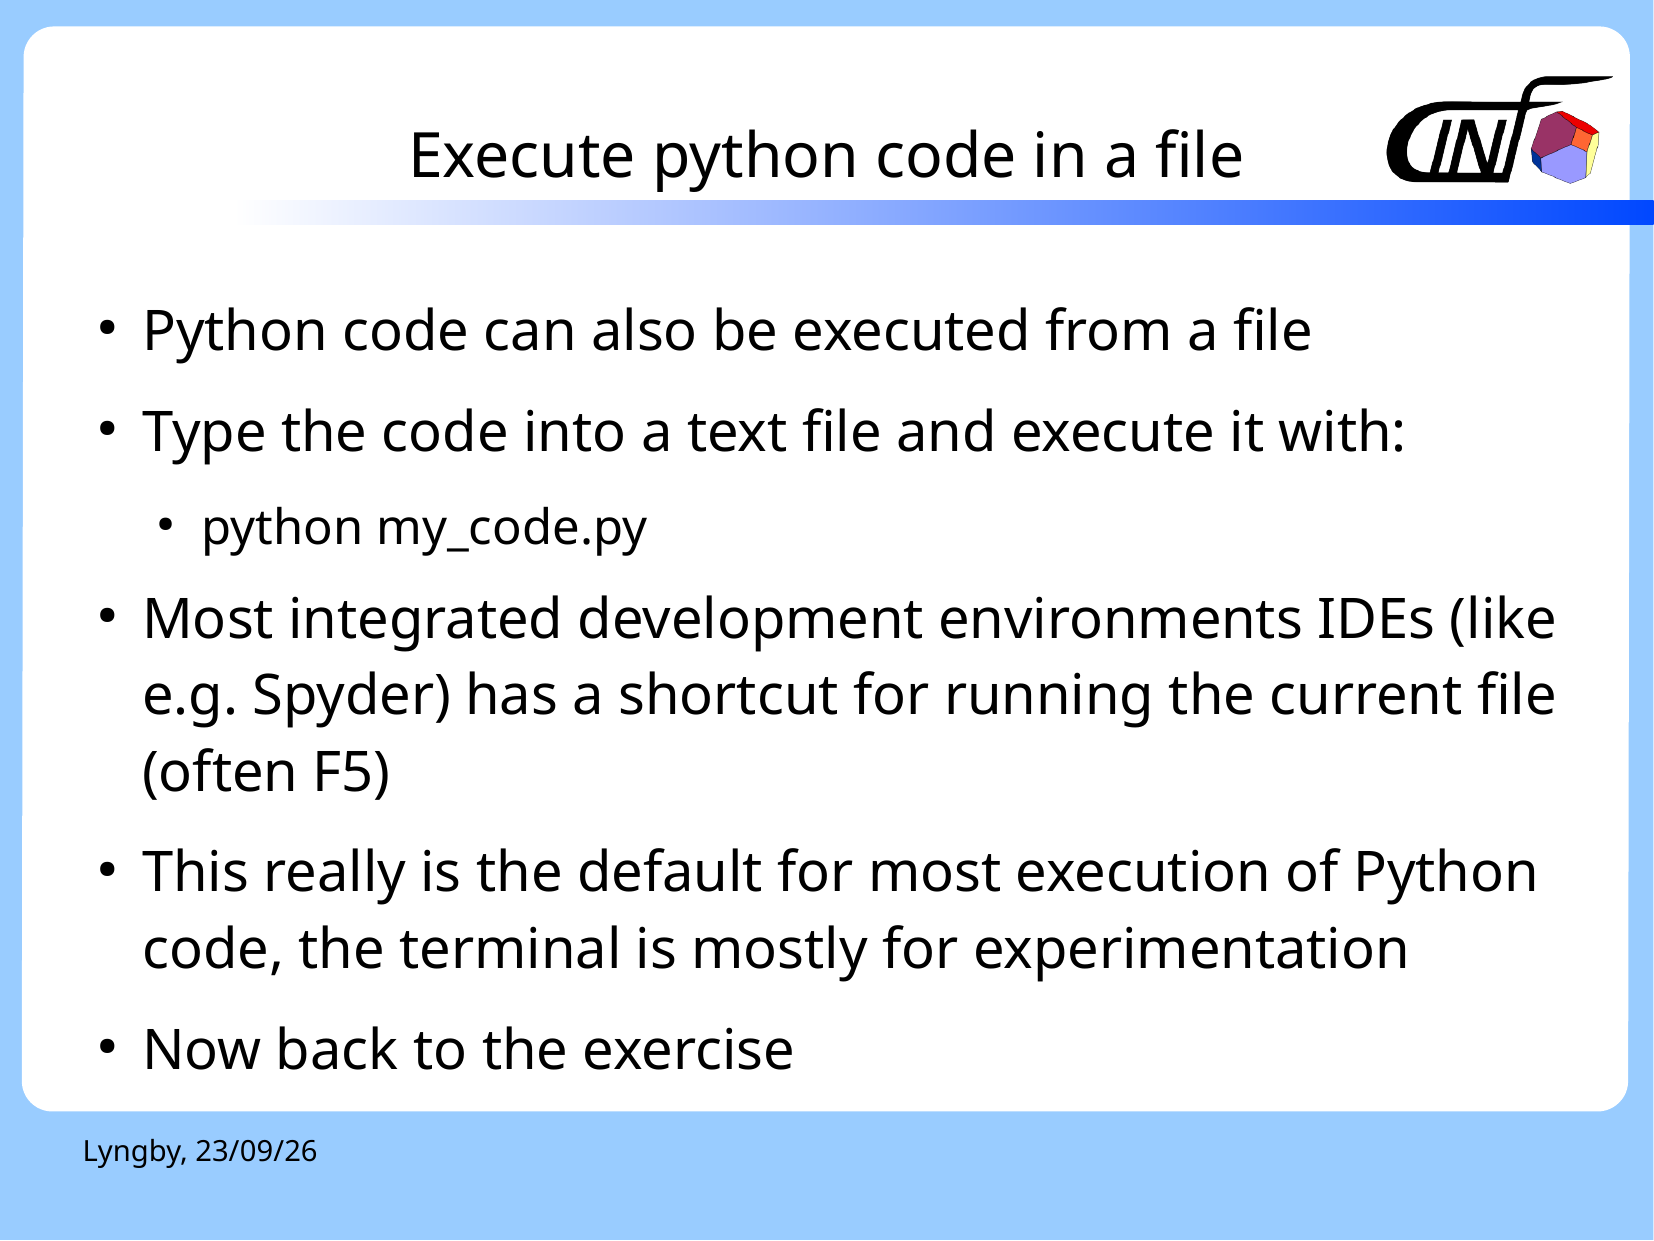

# Execute python code in a file
Python code can also be executed from a file
Type the code into a text file and execute it with:
python my_code.py
Most integrated development environments IDEs (like e.g. Spyder) has a shortcut for running the current file (often F5)
This really is the default for most execution of Python code, the terminal is mostly for experimentation
Now back to the exercise